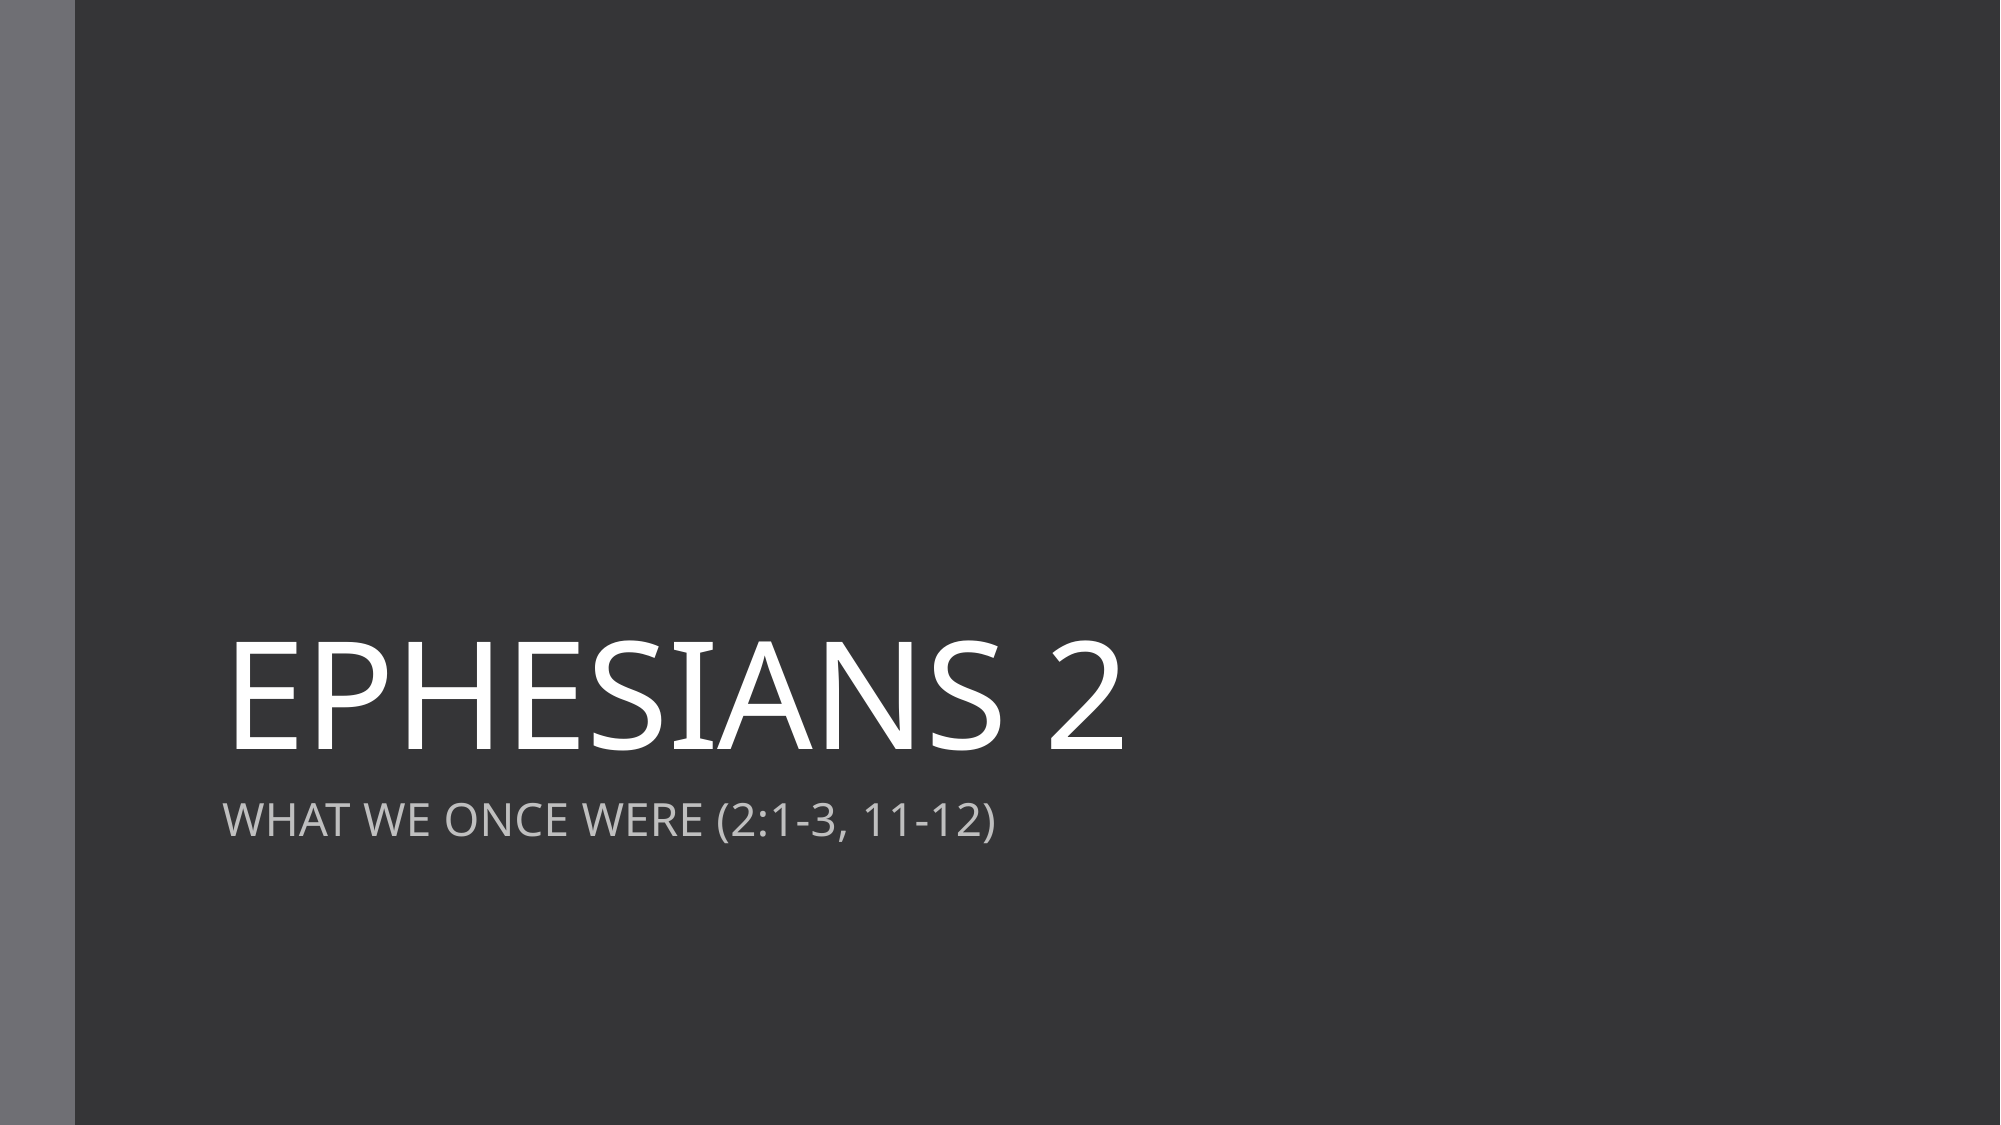

# EPHESIANS 2
WHAT WE ONCE WERE (2:1-3, 11-12)